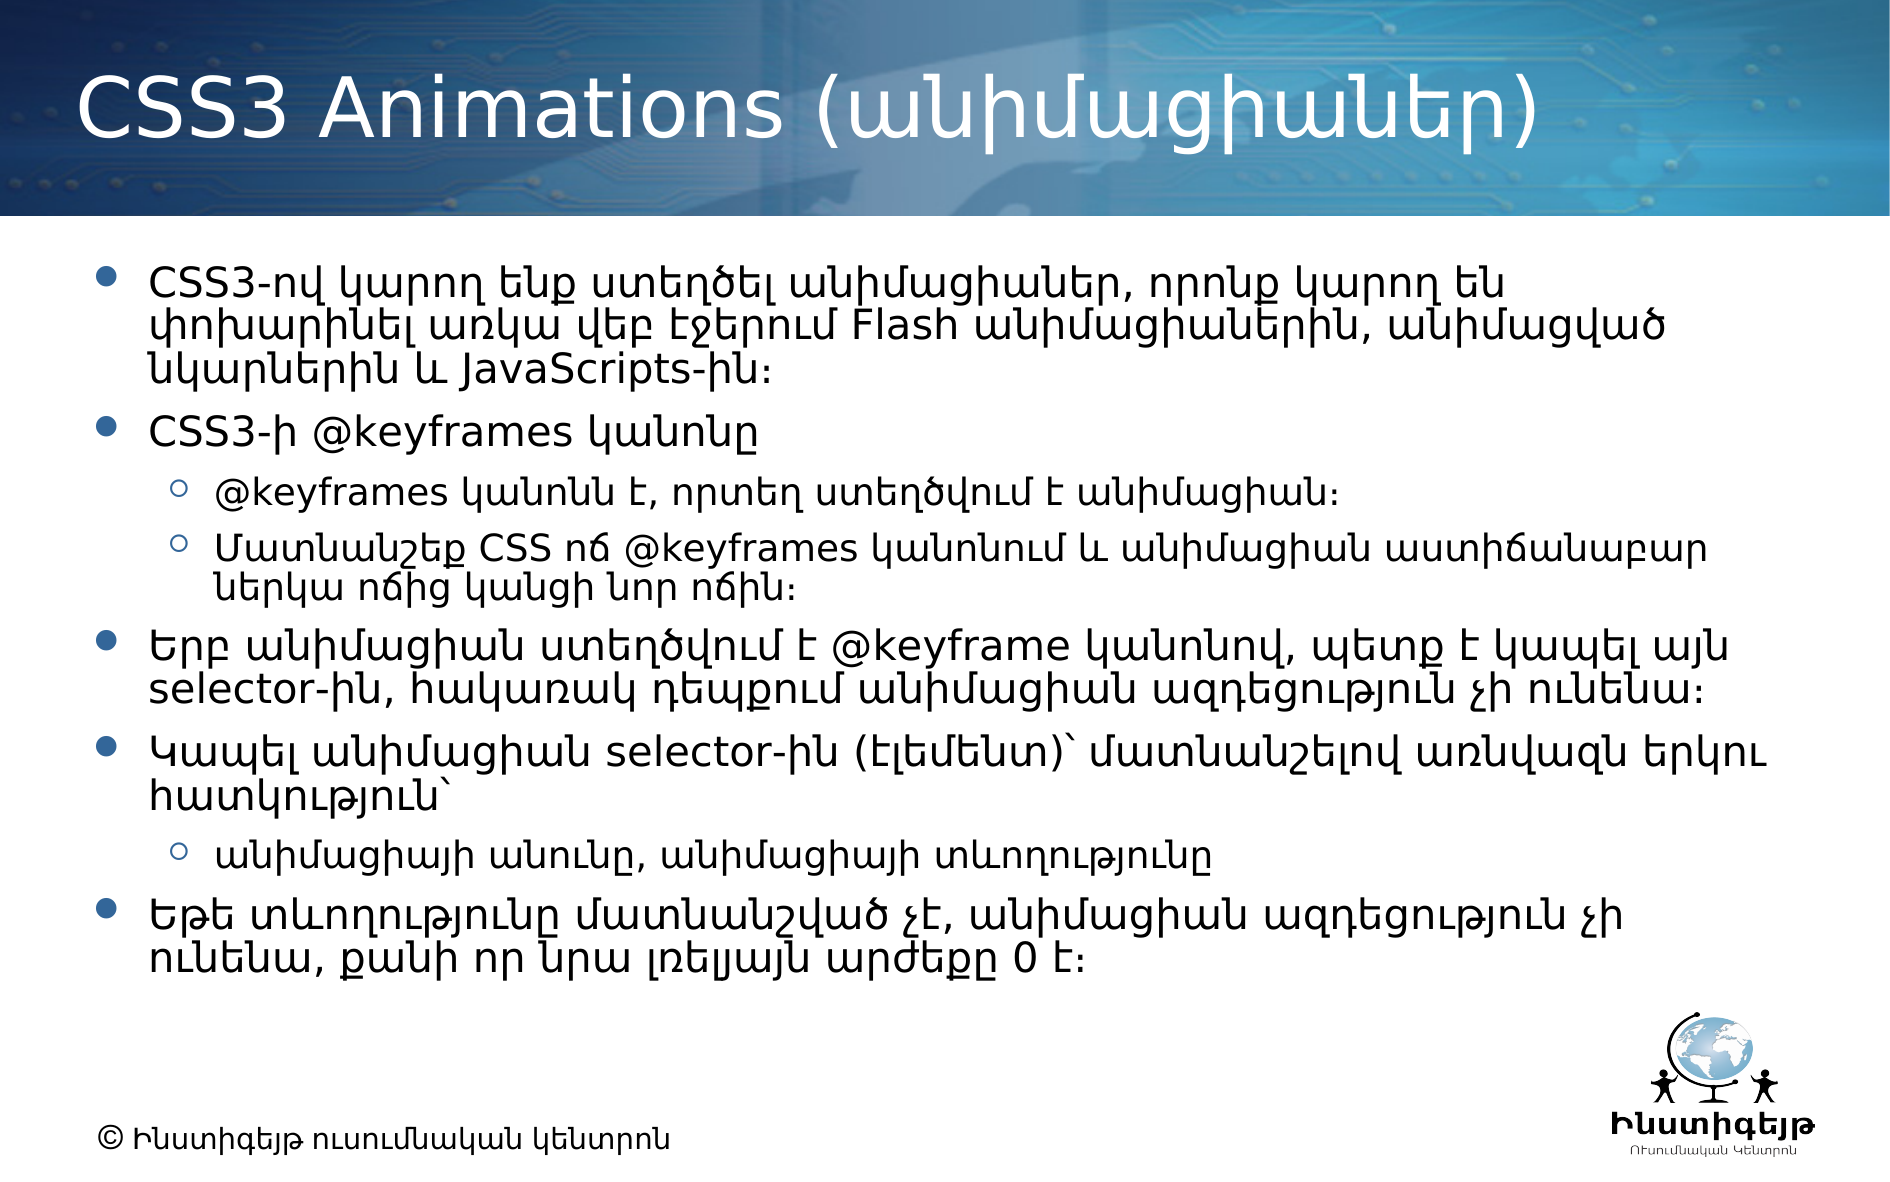

CSS3 Animations (անիմացիաներ)
# CSS3-ով կարող ենք ստեղծել անիմացիաներ, որոնք կարող են փոխարինել առկա վեբ էջերում Flash անիմացիաներին, անիմացված նկարներին և JavaScripts-ին։
CSS3-ի @keyframes կանոնը
@keyframes կանոնն է, որտեղ ստեղծվում է անիմացիան։
Մատնանշեք CSS ոճ @keyframes կանոնում և անիմացիան աստիճանաբար ներկա ոճից կանցի նոր ոճին։
Երբ անիմացիան ստեղծվում է @keyframe կանոնով, պետք է կապել այն selector-ին, հակառակ դեպքում անիմացիան ազդեցություն չի ունենա։
Կապել անիմացիան selector-ին (էլեմենտ)՝ մատնանշելով առնվազն երկու հատկություն՝
անիմացիայի անունը, անիմացիայի տևողությունը
Եթե տևողությունը մատնանշված չէ, անիմացիան ազդեցություն չի ունենա, քանի որ նրա լռելյայն արժեքը 0 է։